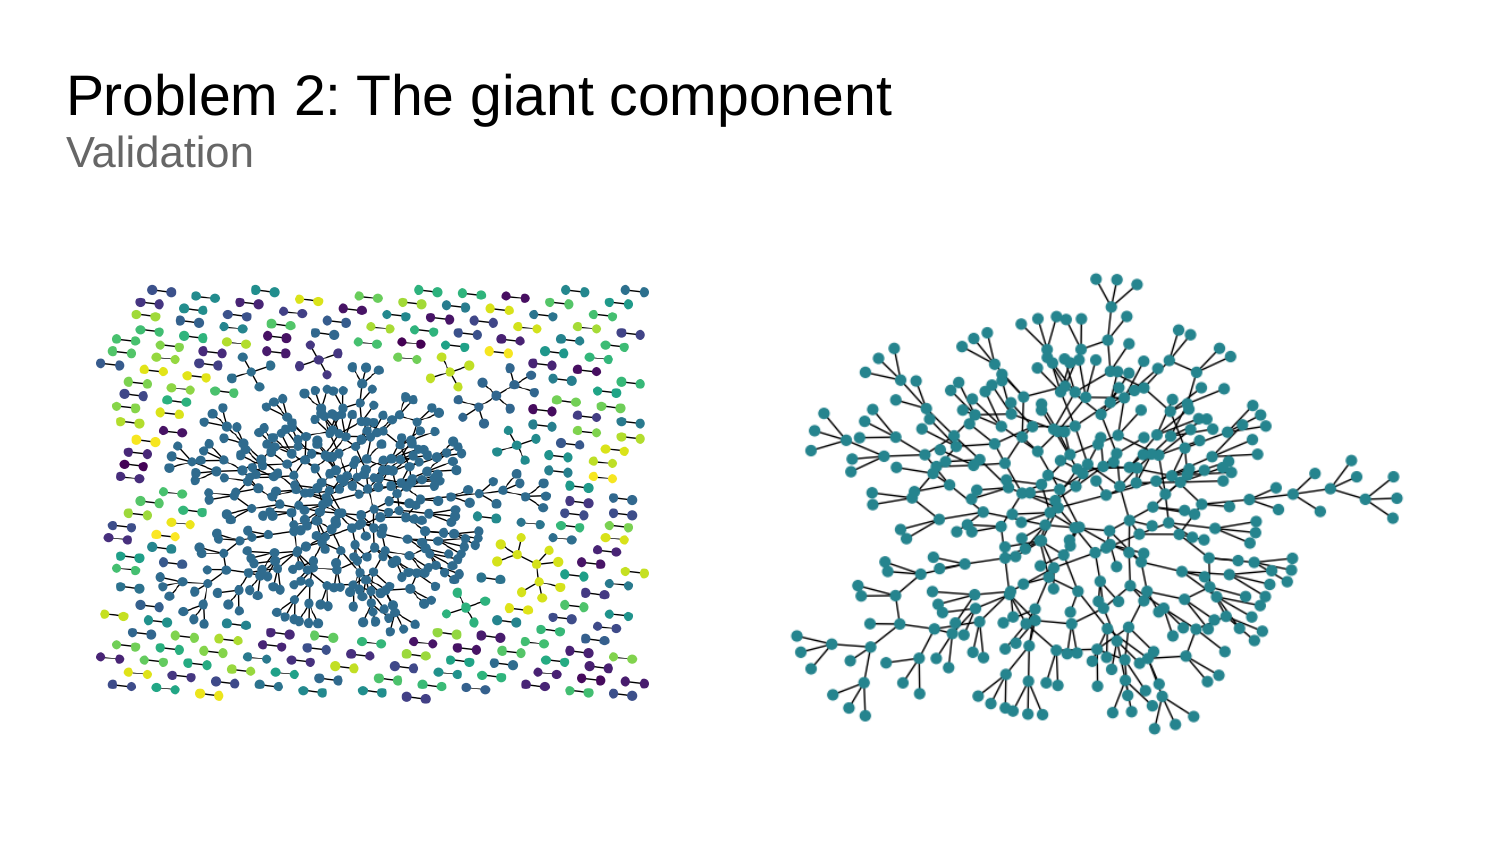

# Problem 2: The giant component Validation